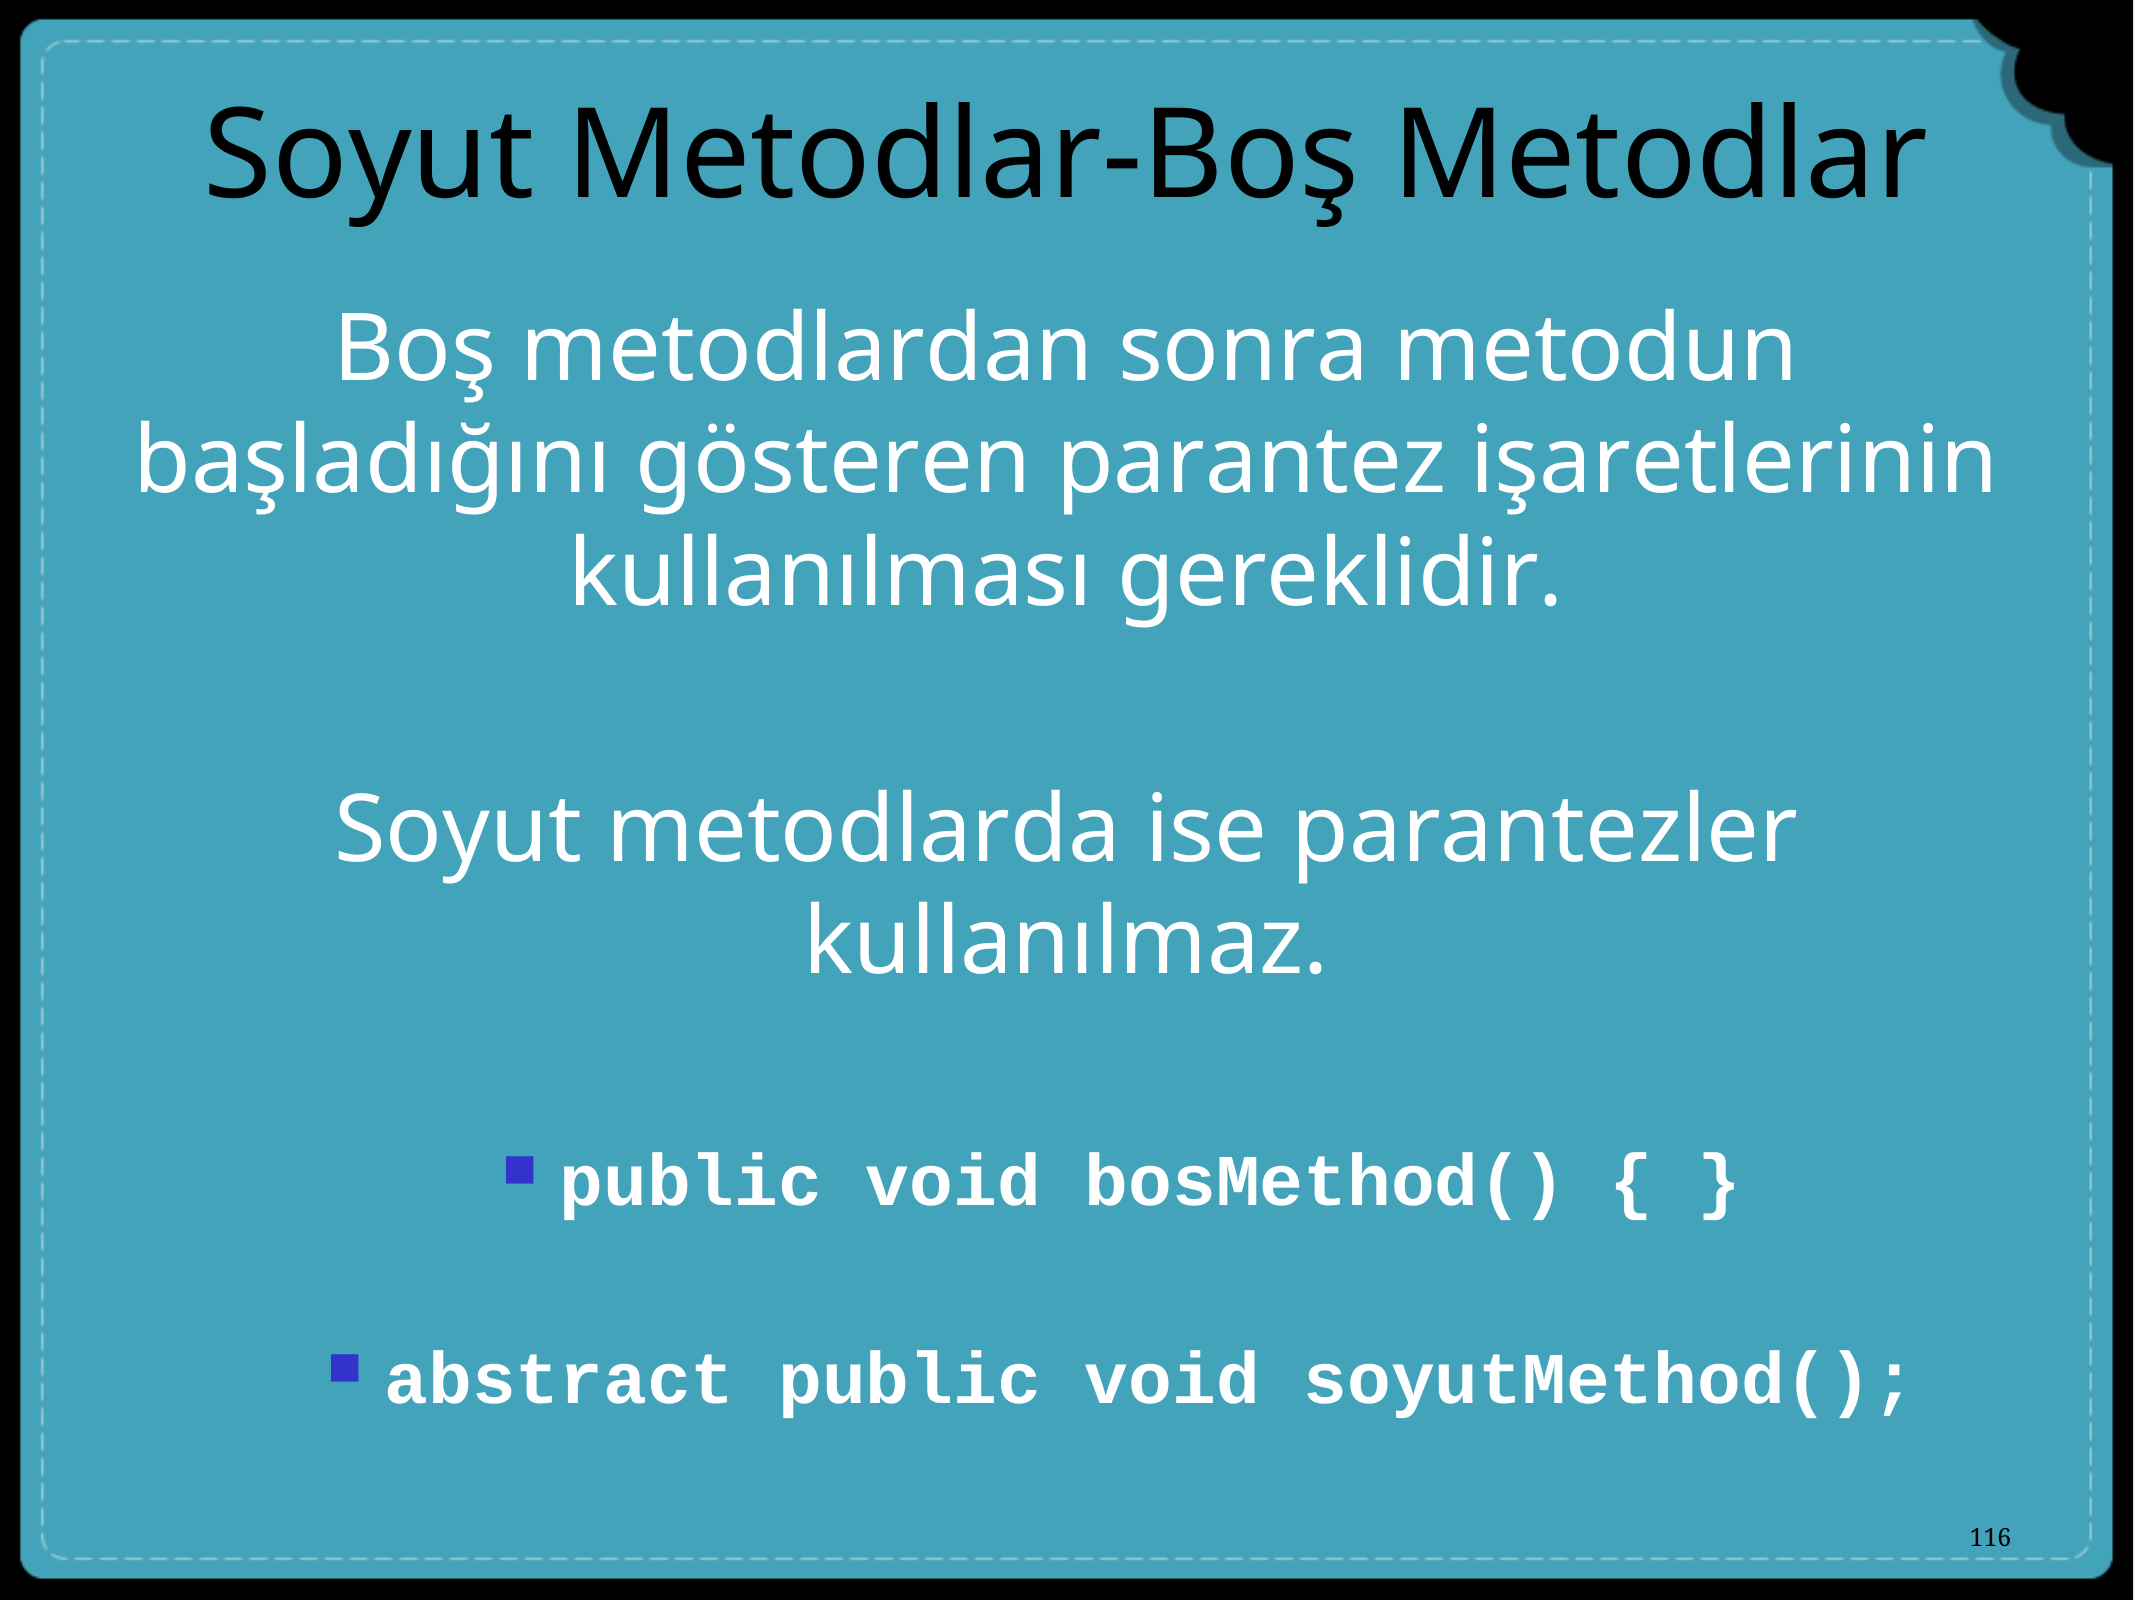

# Soyut Metodlar-Boş Metodlar
Boş metodlardan sonra metodun başladığını gösteren parantez işaretlerinin kullanılması gereklidir.
Soyut metodlarda ise parantezler kullanılmaz.
public void bosMethod() { }
abstract public void soyutMethod();